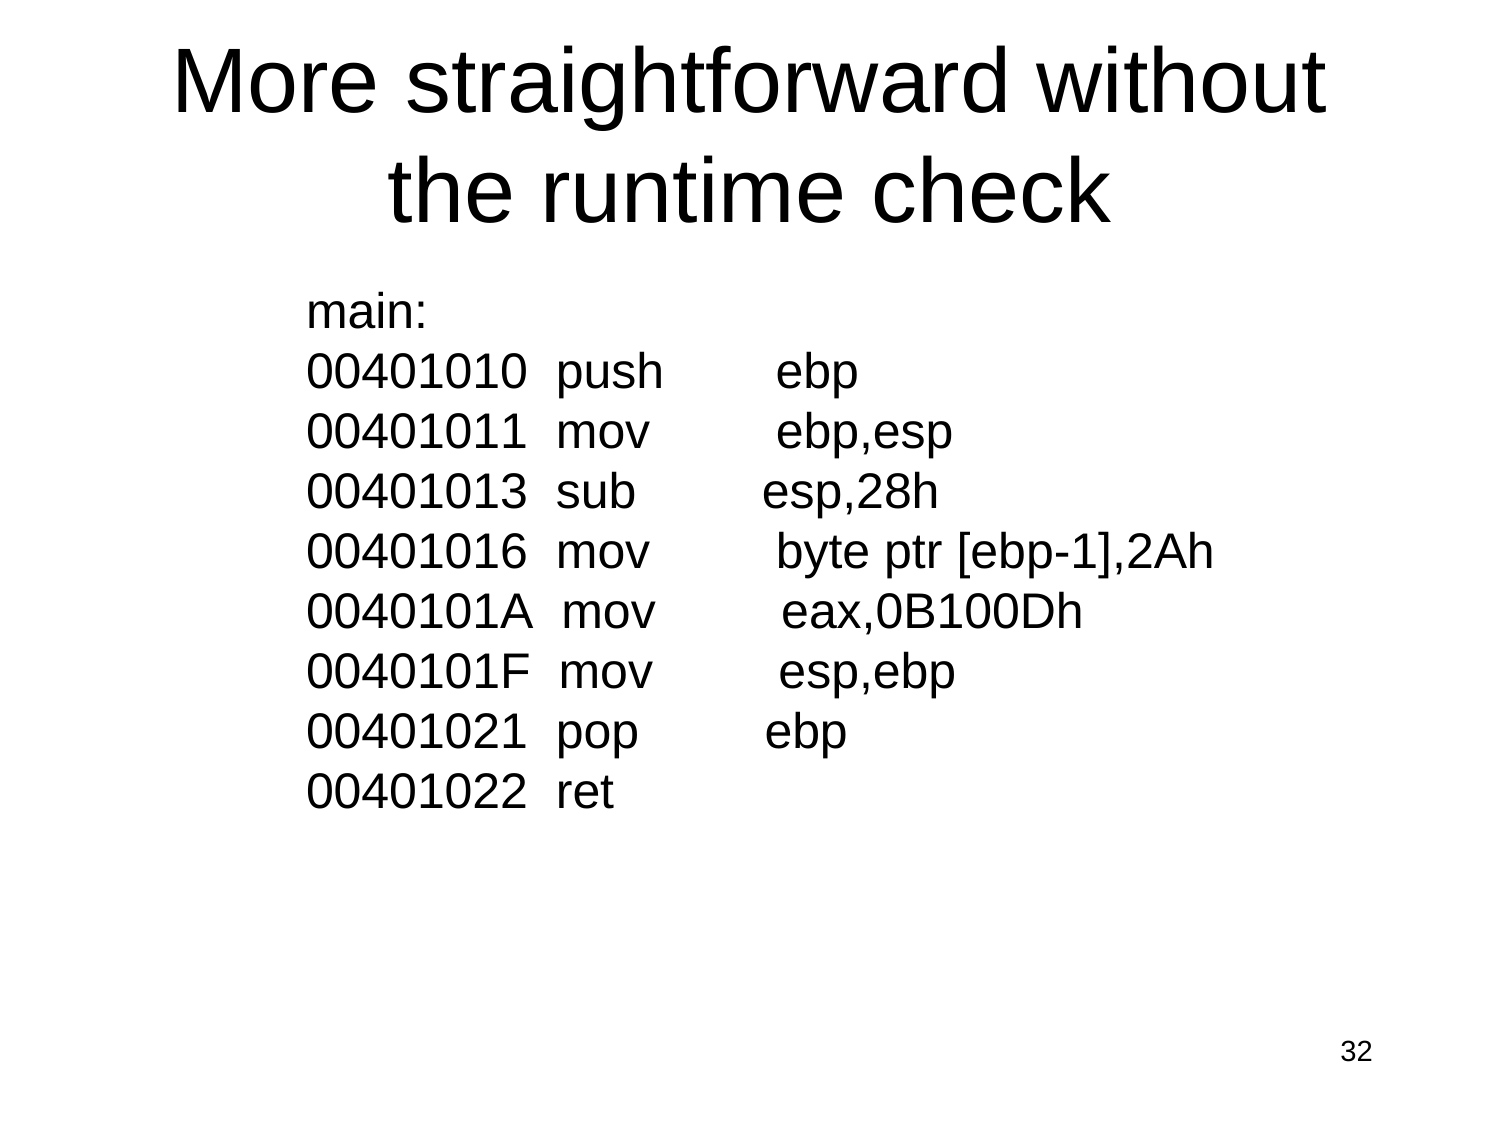

# More straightforward without the runtime check
main:
00401010 push ebp
00401011 mov ebp,esp
00401013 sub esp,28h
00401016 mov byte ptr [ebp-1],2Ah
0040101A mov eax,0B100Dh
0040101F mov esp,ebp
00401021 pop ebp
00401022 ret